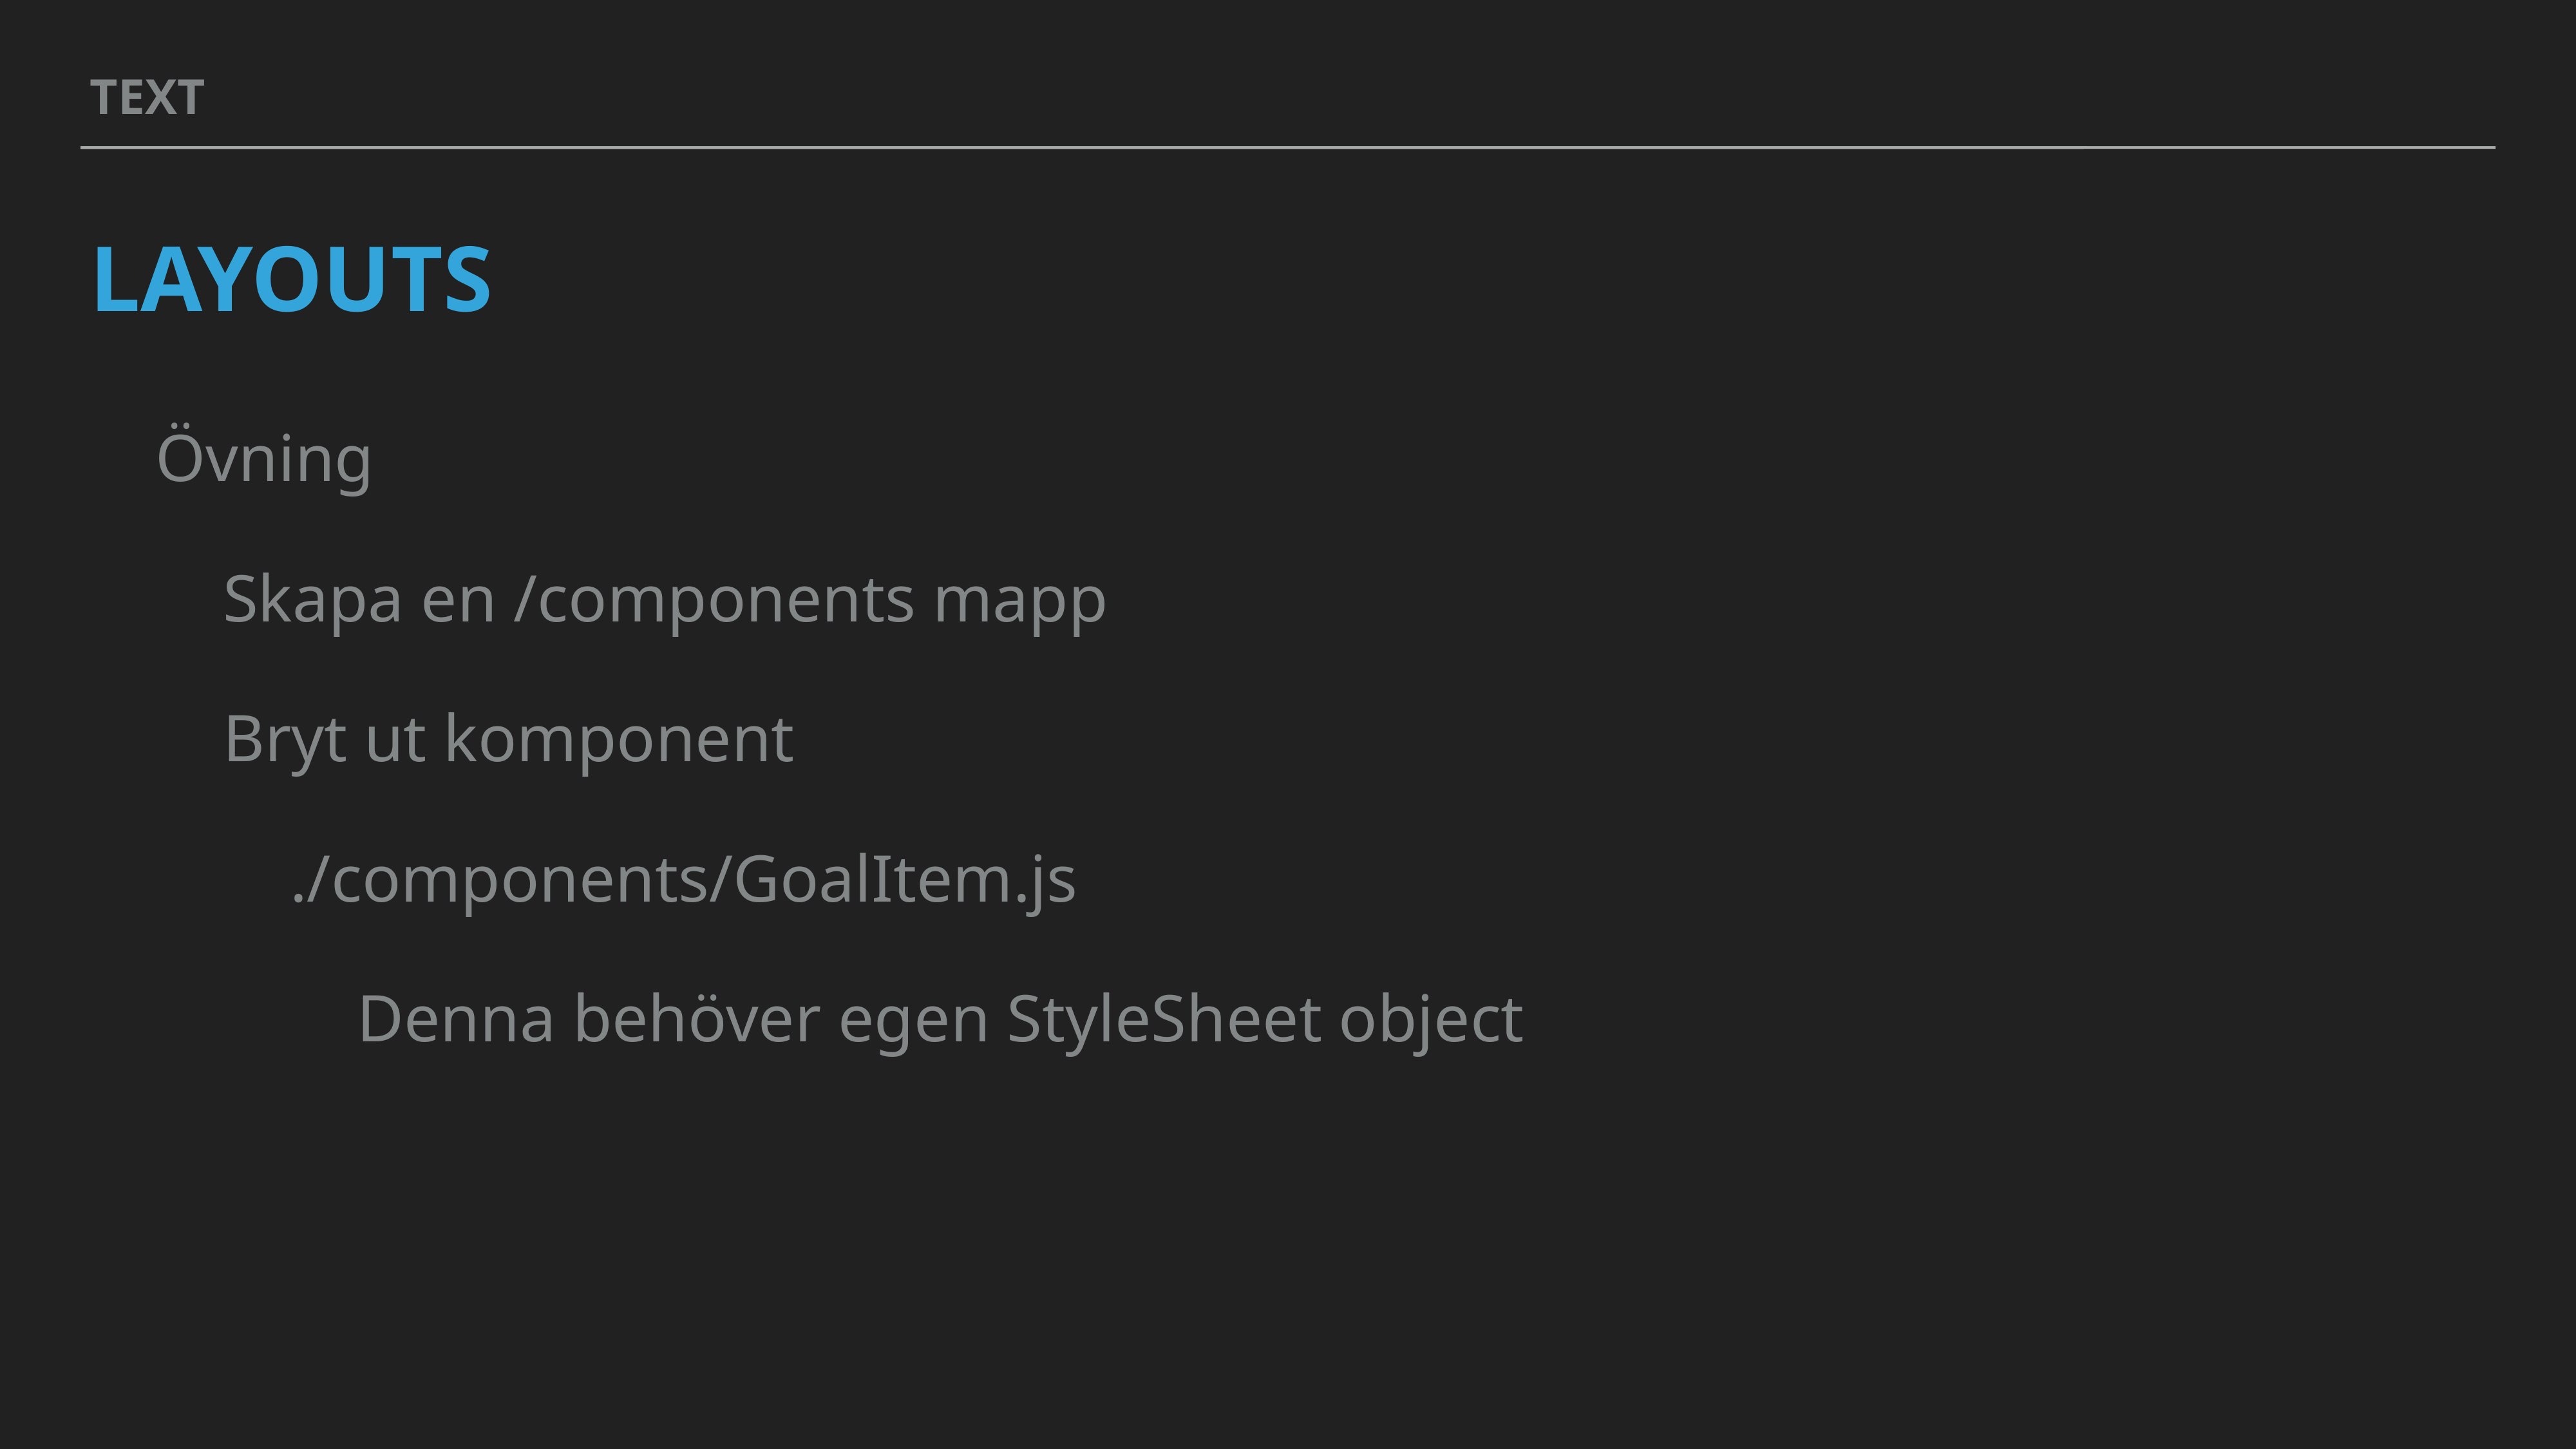

Layouts
Övning
Skapa en /components mapp
Bryt ut komponent
./components/GoalItem.js
Denna behöver egen StyleSheet object